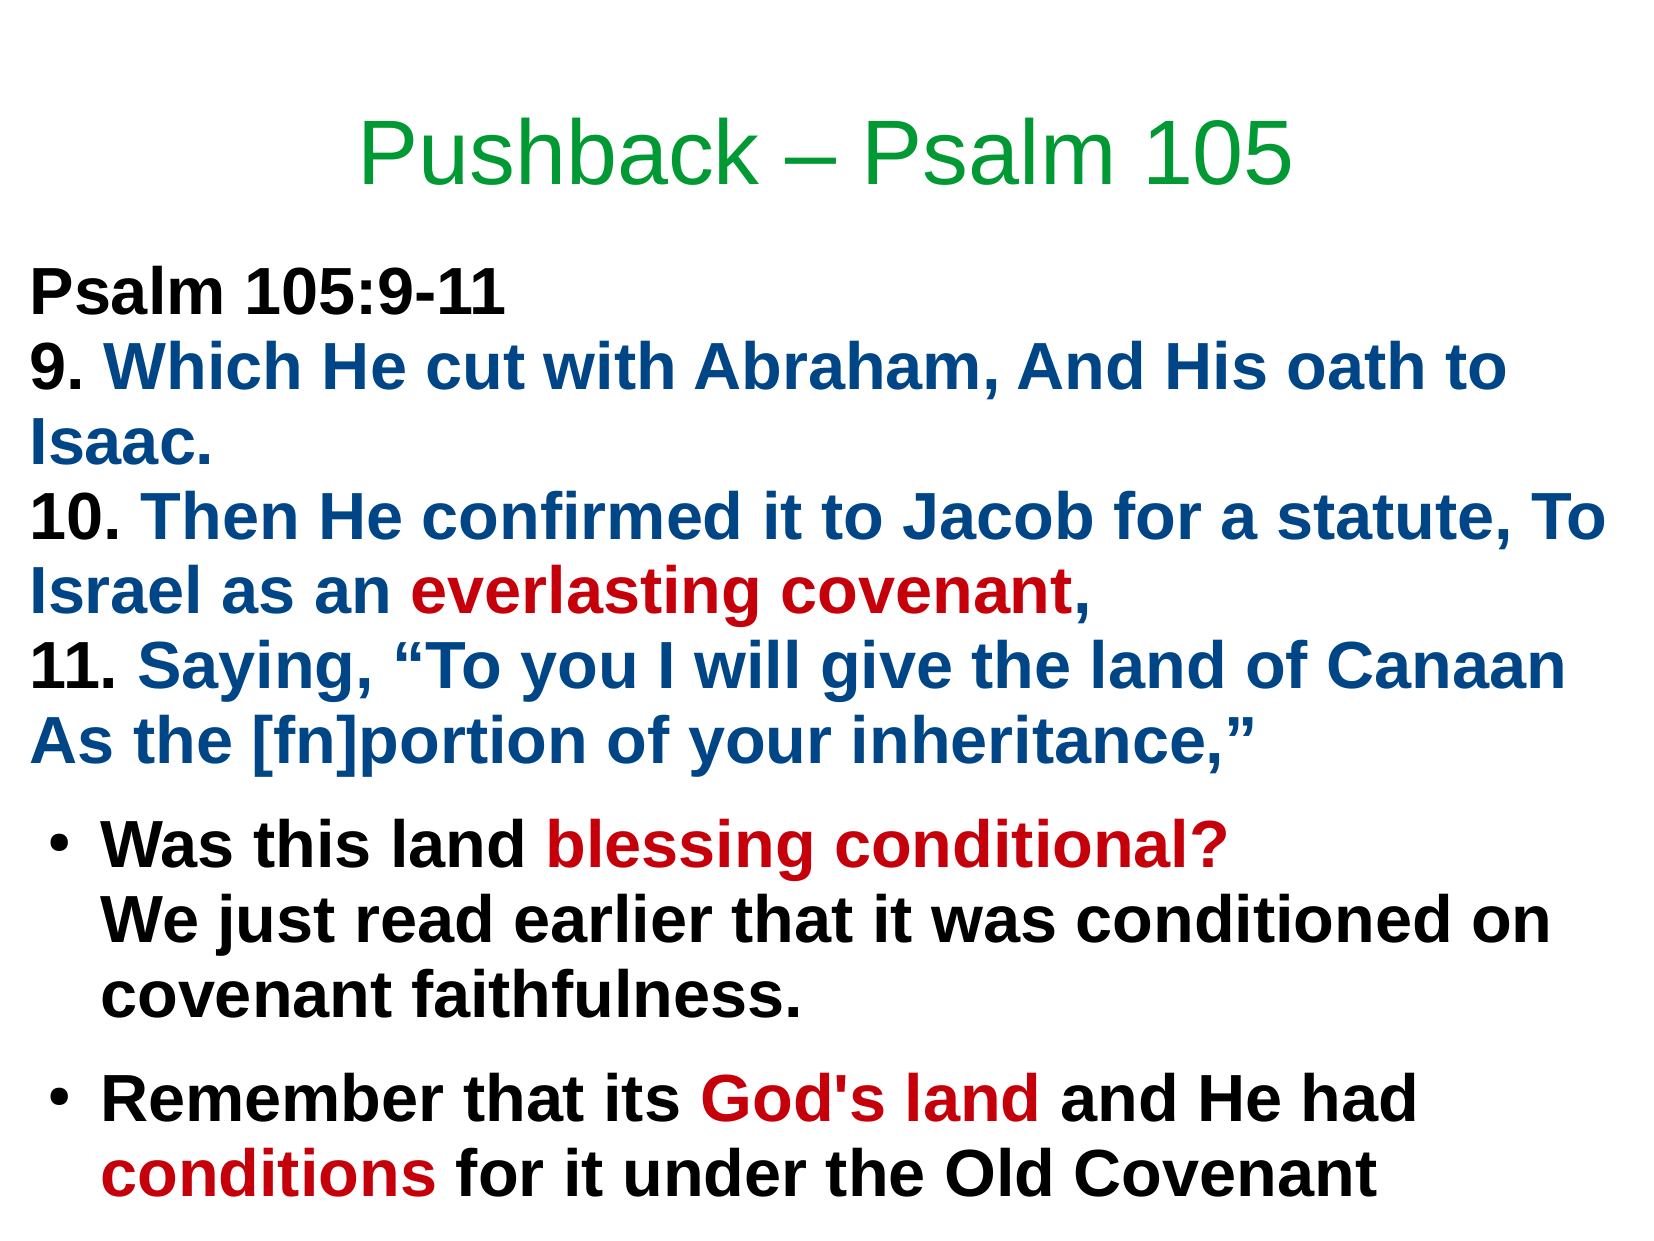

# Pushback – Psalm 105
Psalm 105:9-11
9. Which He cut with Abraham, And His oath to Isaac.
10. Then He confirmed it to Jacob for a statute, To Israel as an everlasting covenant,
11. Saying, “To you I will give the land of Canaan As the [fn]portion of your inheritance,”
Was this land blessing conditional?
We just read earlier that it was conditioned on covenant faithfulness.
Remember that its God's land and He had conditions for it under the Old Covenant